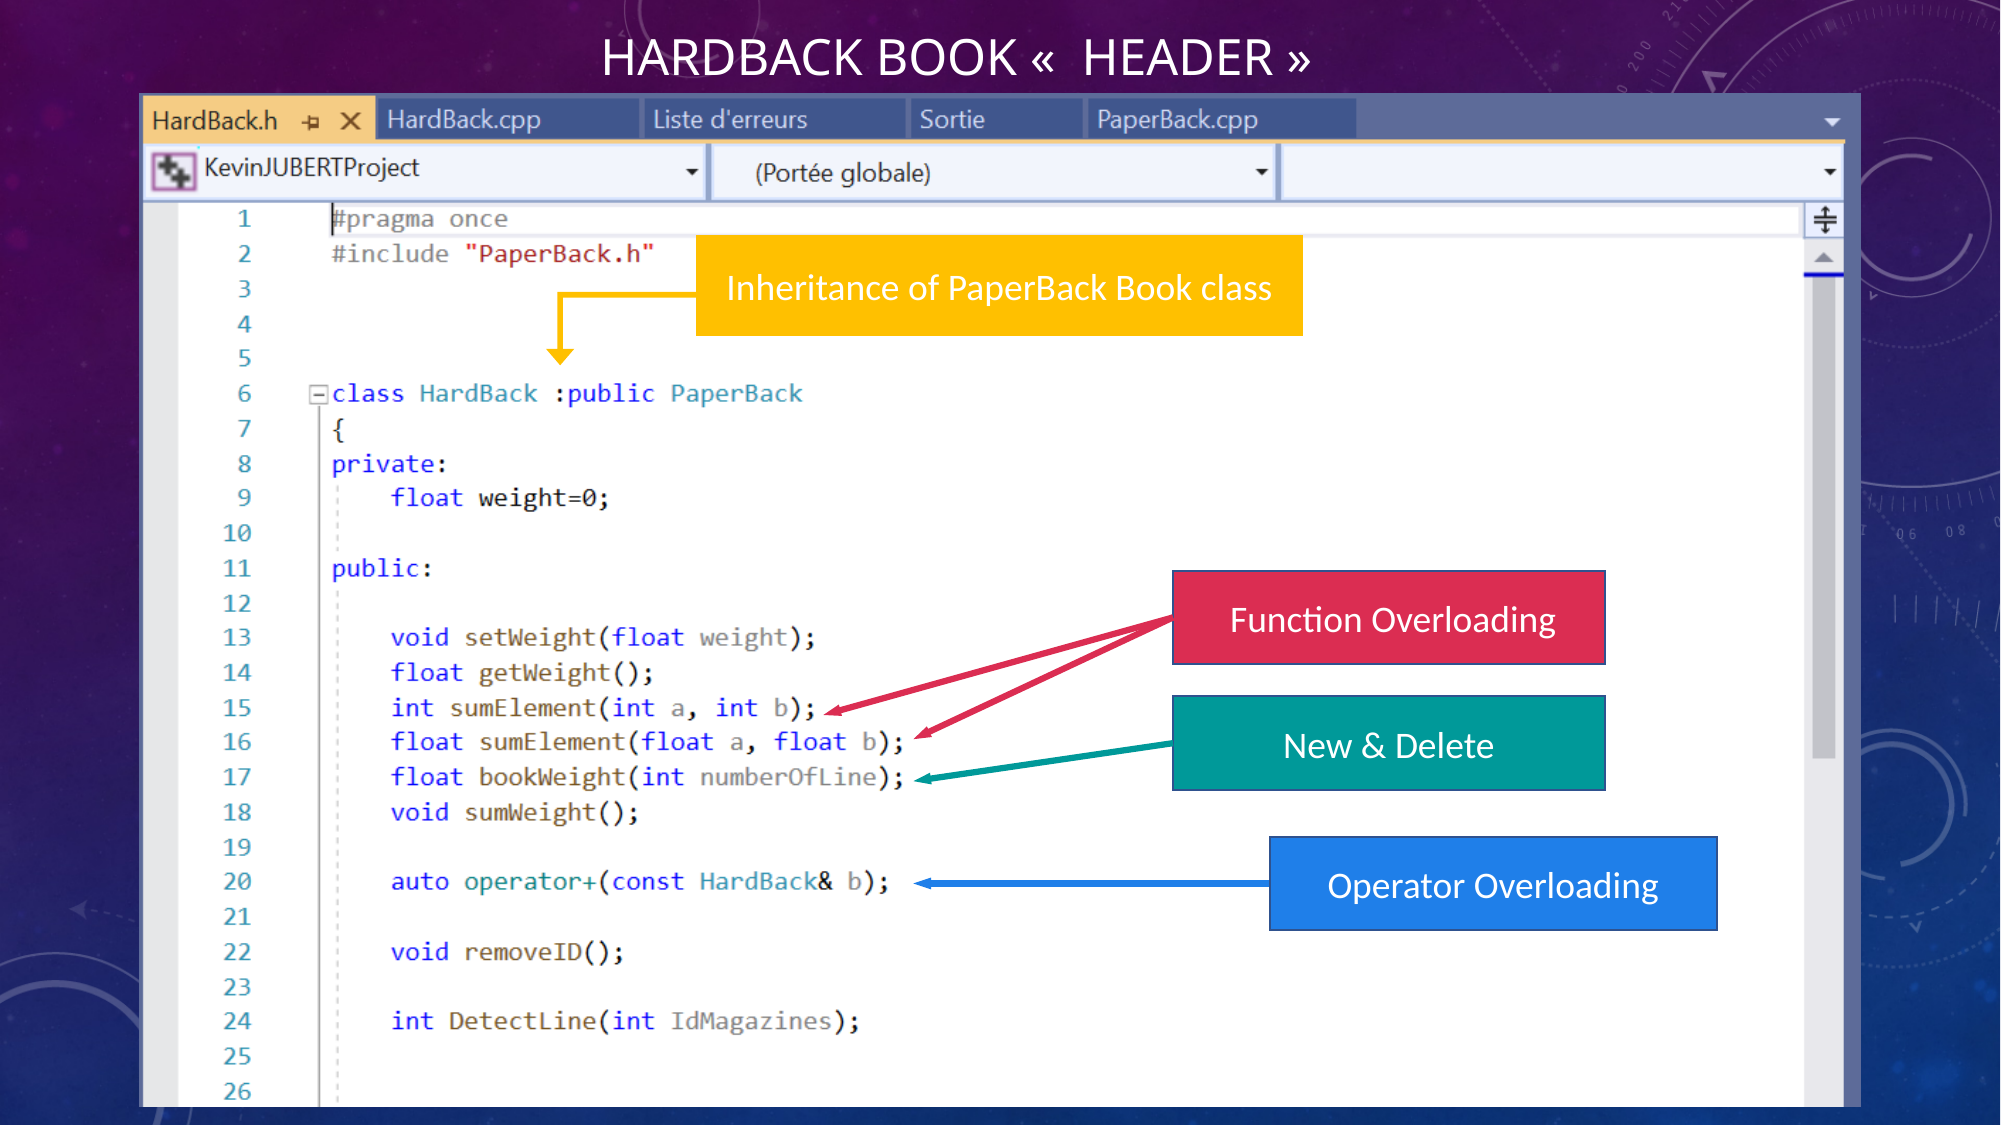

# Hardback book «  header »
Inheritance of PaperBack Book class
 Function Overloading
New & Delete
Operator Overloading